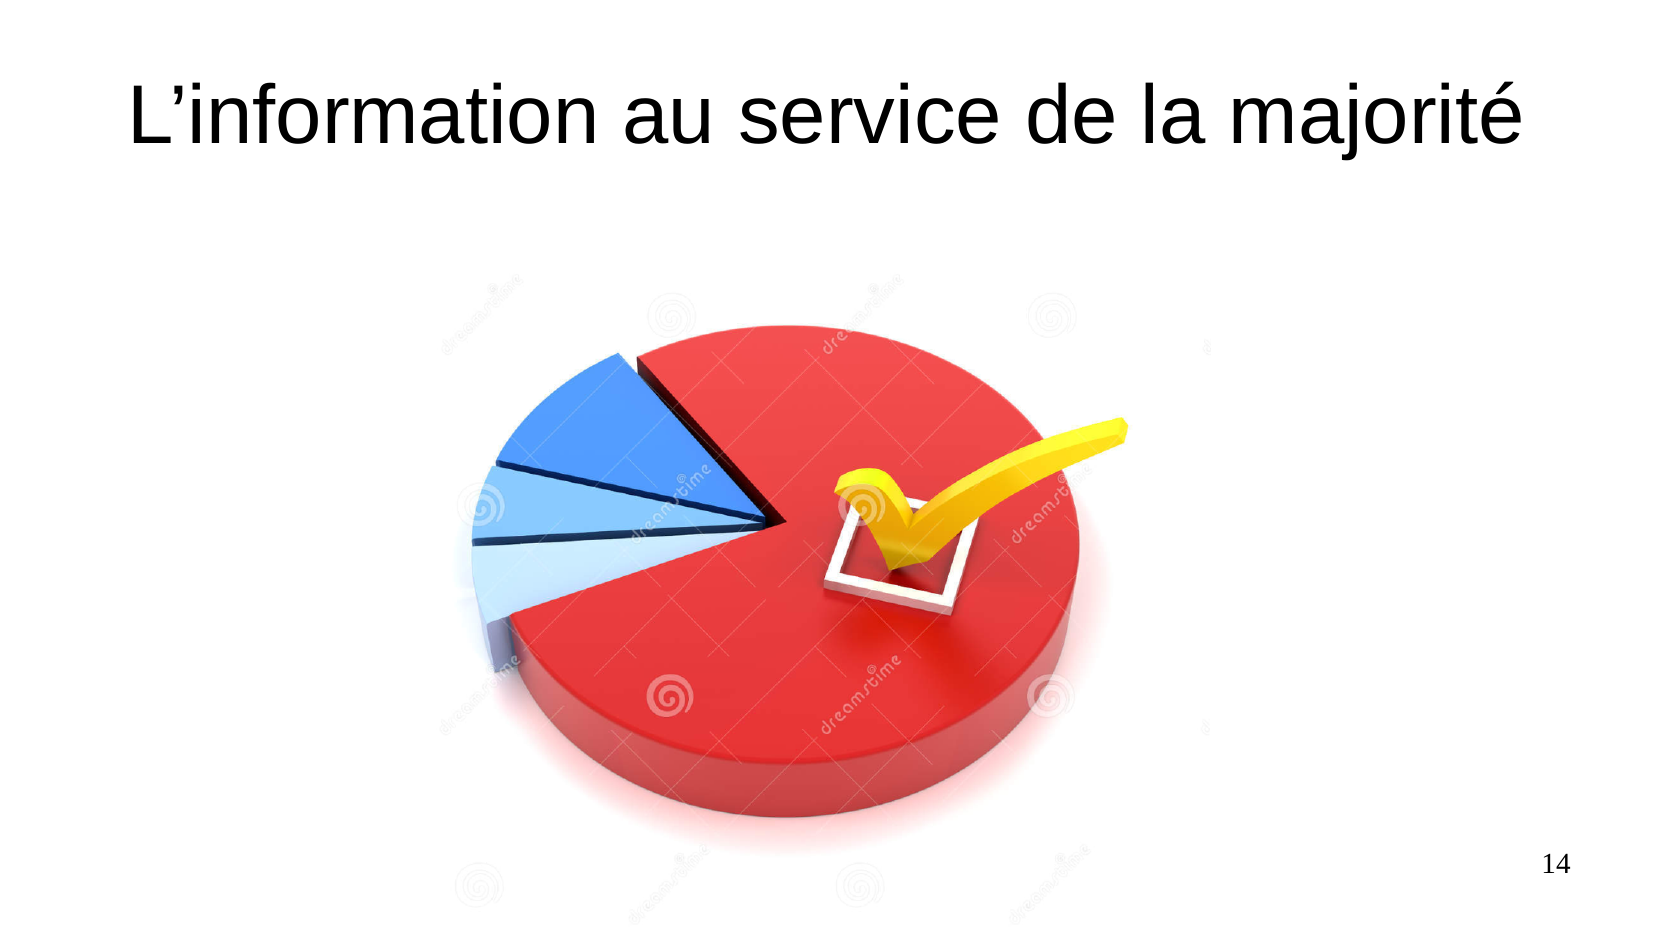

# L’information au service de la majorité
14